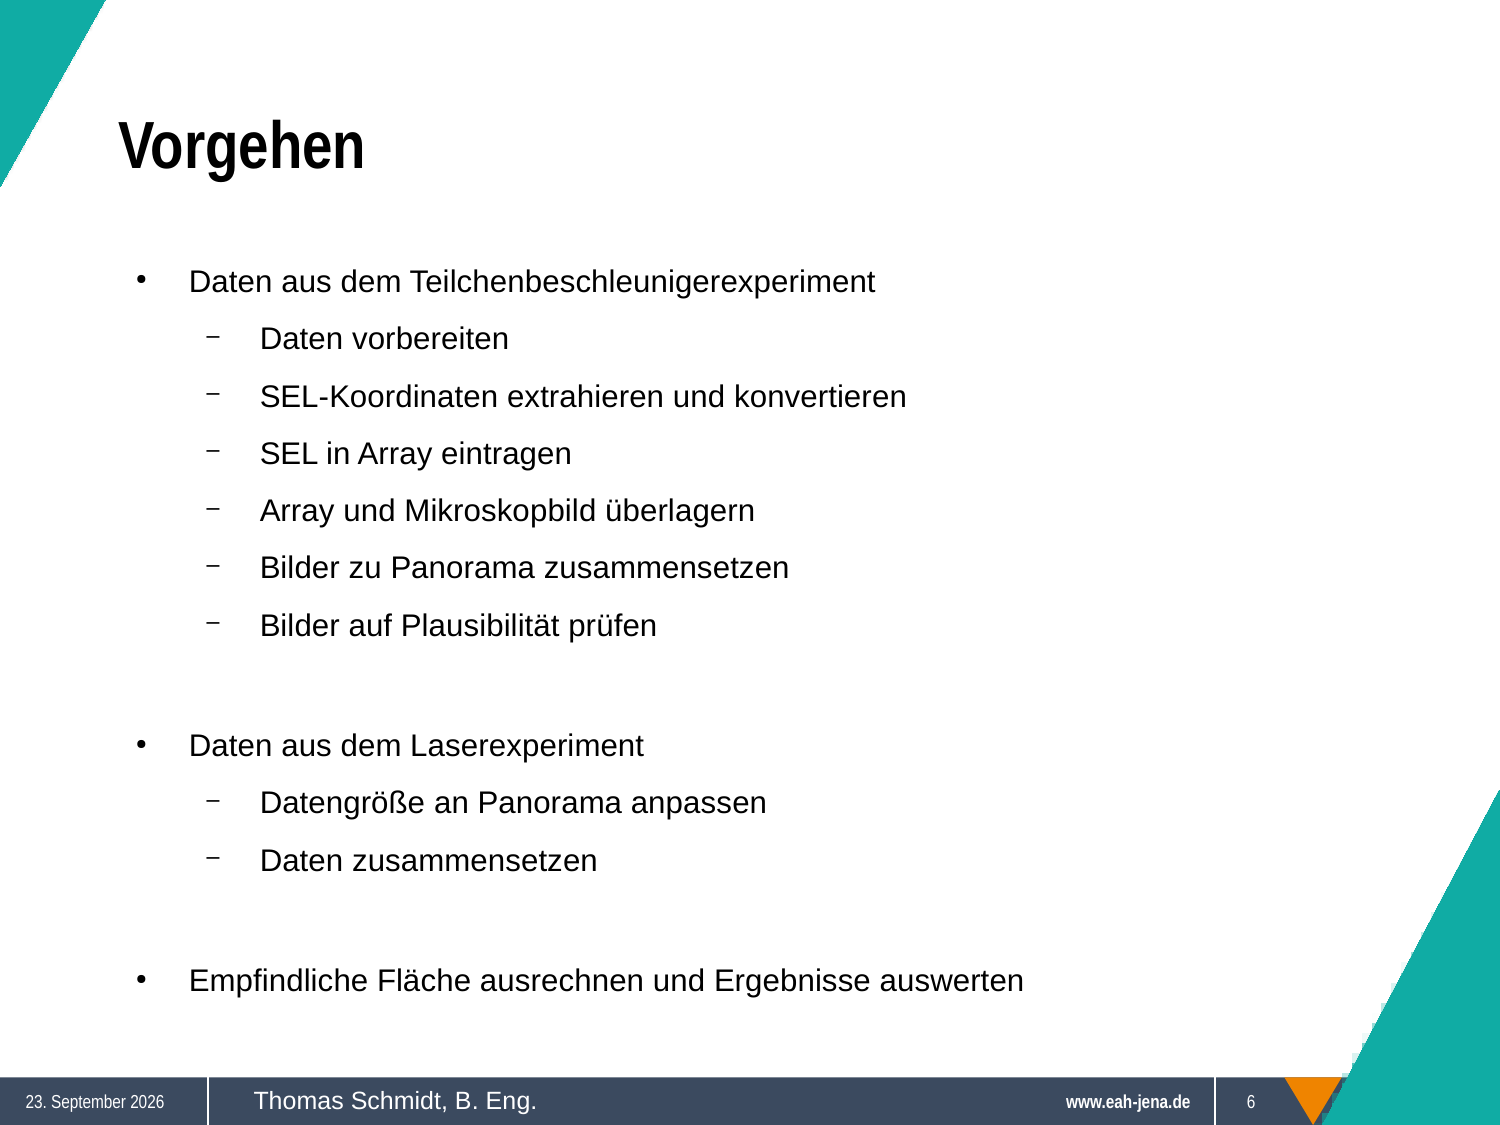

Vorgehen
# Daten aus dem Teilchenbeschleunigerexperiment
Daten vorbereiten
SEL-Koordinaten extrahieren und konvertieren
SEL in Array eintragen
Array und Mikroskopbild überlagern
Bilder zu Panorama zusammensetzen
Bilder auf Plausibilität prüfen
Daten aus dem Laserexperiment
Datengröße an Panorama anpassen
Daten zusammensetzen
Empfindliche Fläche ausrechnen und Ergebnisse auswerten
Hier steht die Fußzeile
6
Thomas Schmidt, B. Eng.